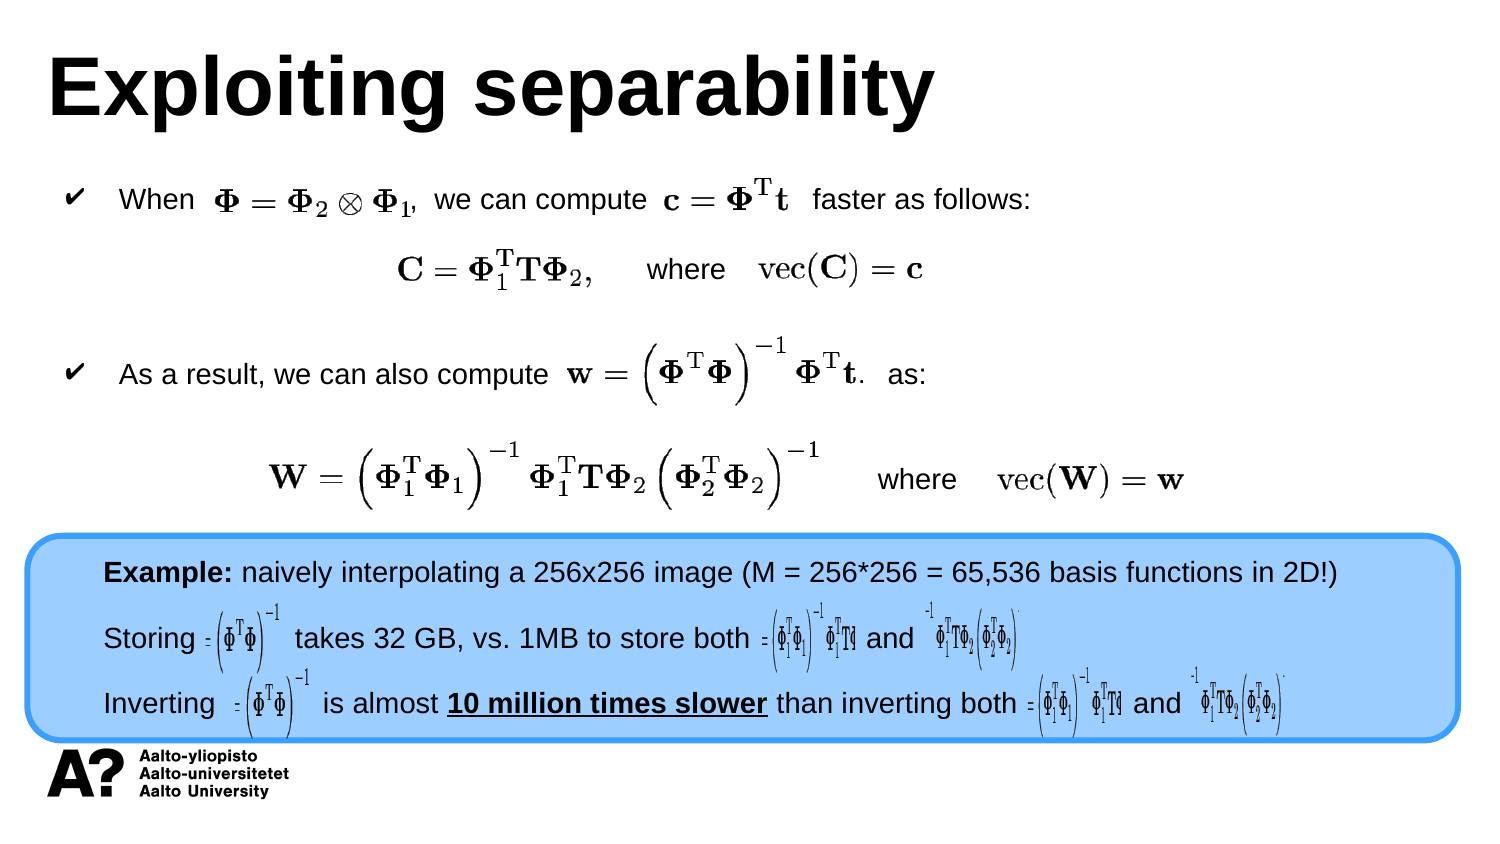

# Exploiting separability
When , we can compute faster as follows:
 where
As a result, we can also compute as:
 where
Example: naively interpolating a 256x256 image (M = 256*256 = 65,536 basis functions in 2D!)
Storing takes 32 GB, vs. 1MB to store both and
Inverting is almost 10 million times slower than inverting both and